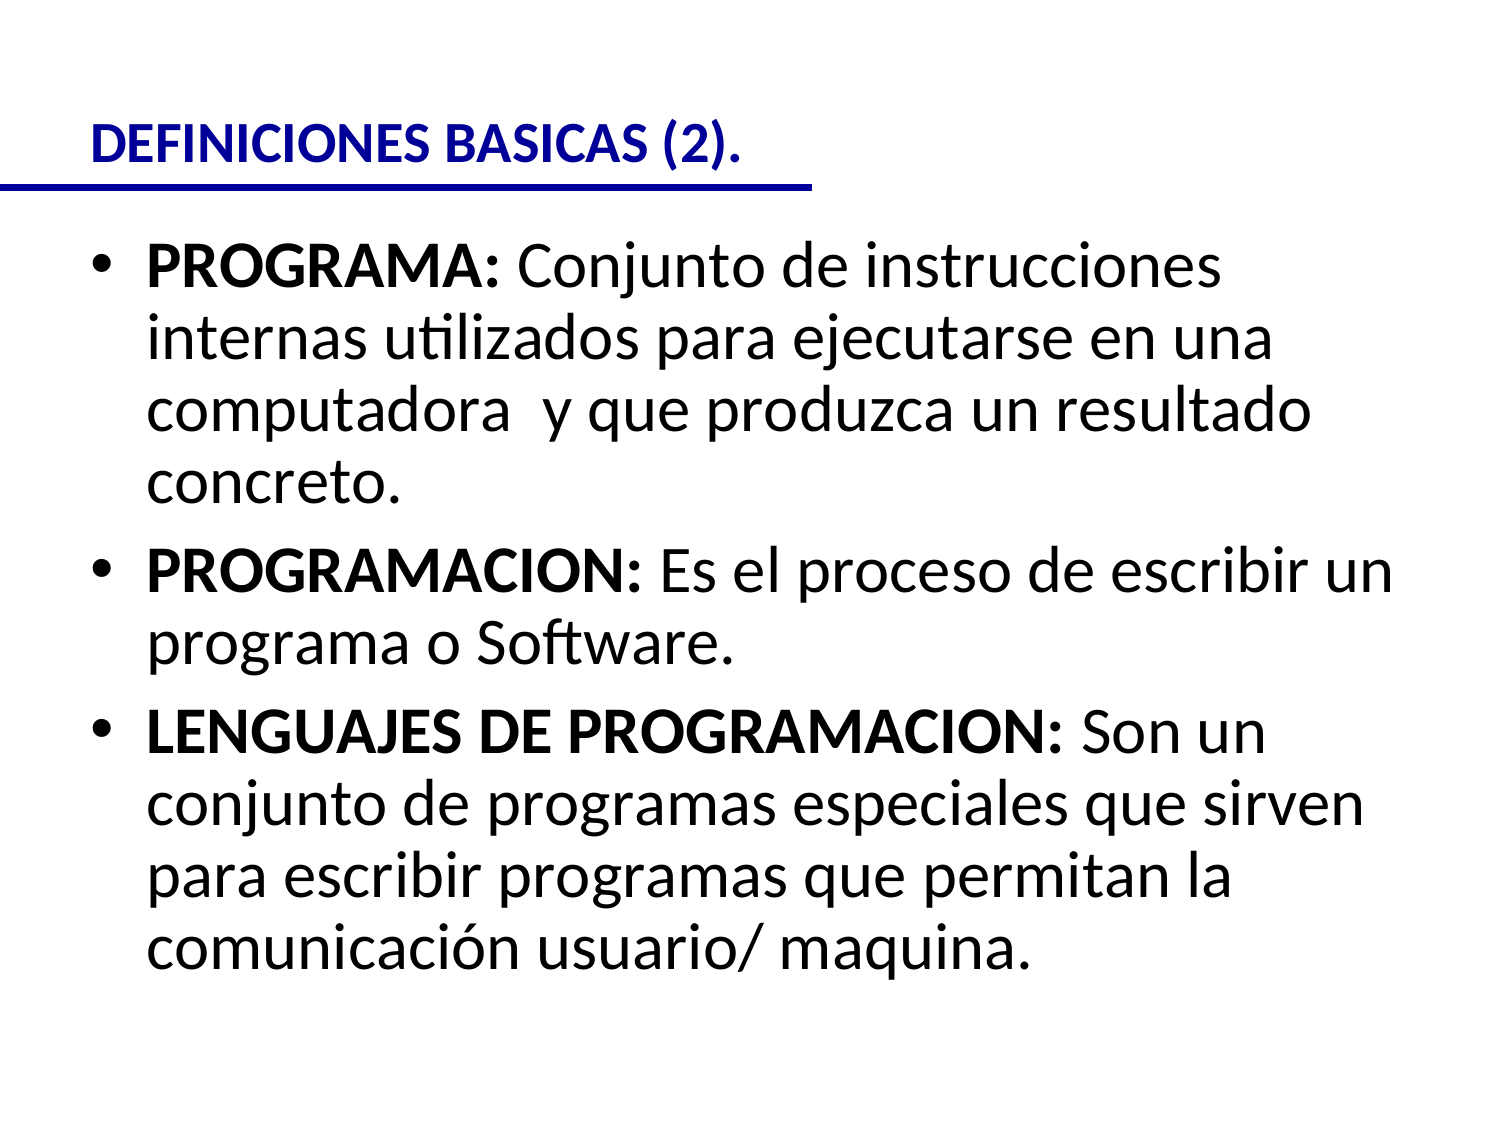

# DEFINICIONES BASICAS (2).
PROGRAMA: Conjunto de instrucciones internas utilizados para ejecutarse en una computadora y que produzca un resultado concreto.
PROGRAMACION: Es el proceso de escribir un programa o Software.
LENGUAJES DE PROGRAMACION: Son un conjunto de programas especiales que sirven para escribir programas que permitan la comunicación usuario/ maquina.